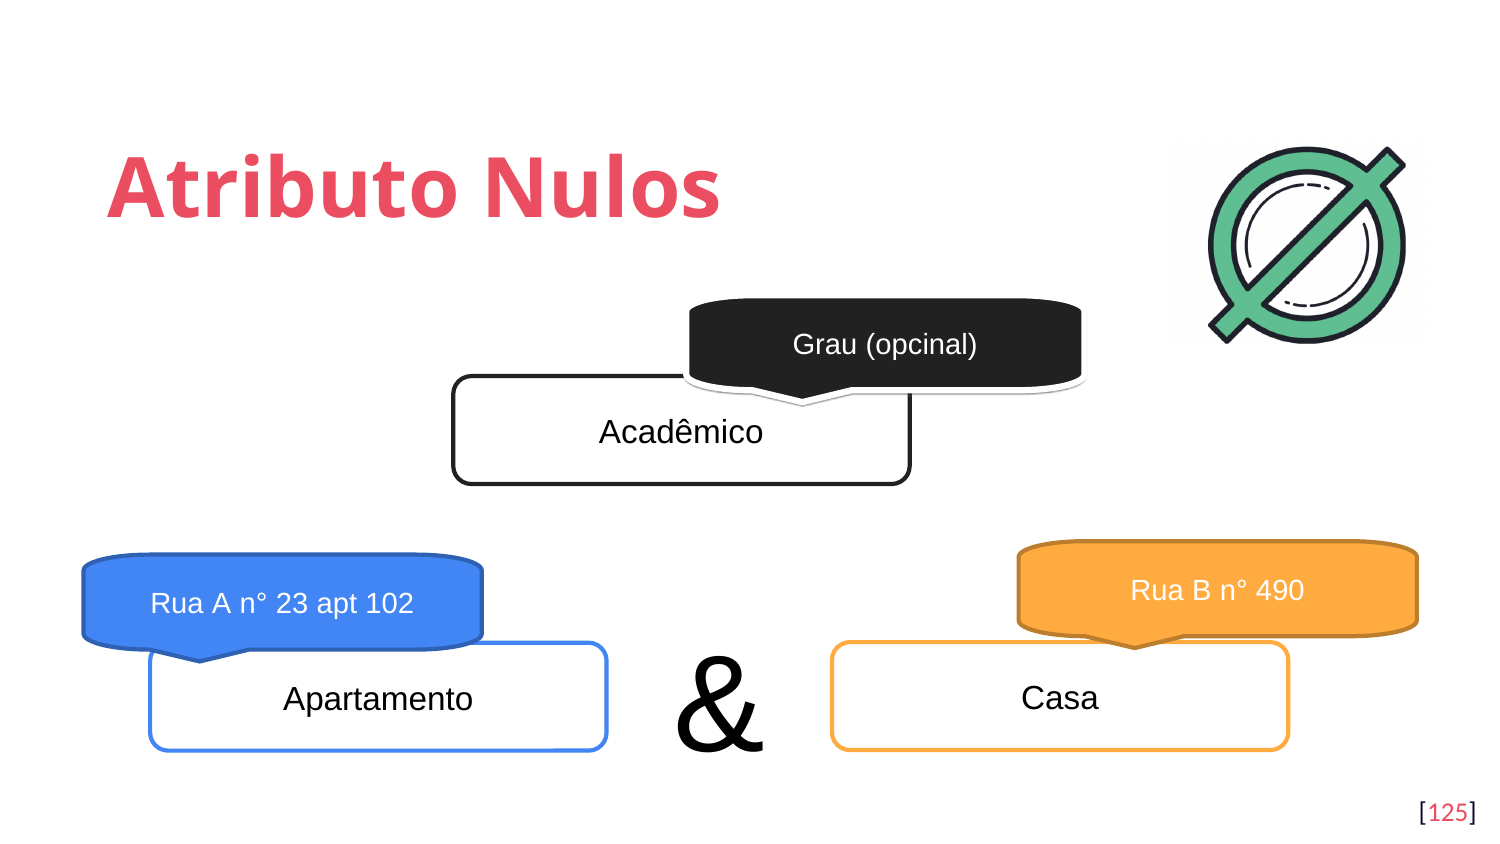

Atributo Nulos
Grau (opcinal)
Acadêmico
Rua B n° 490
Rua A n° 23 apt 102
&
Casa
Apartamento